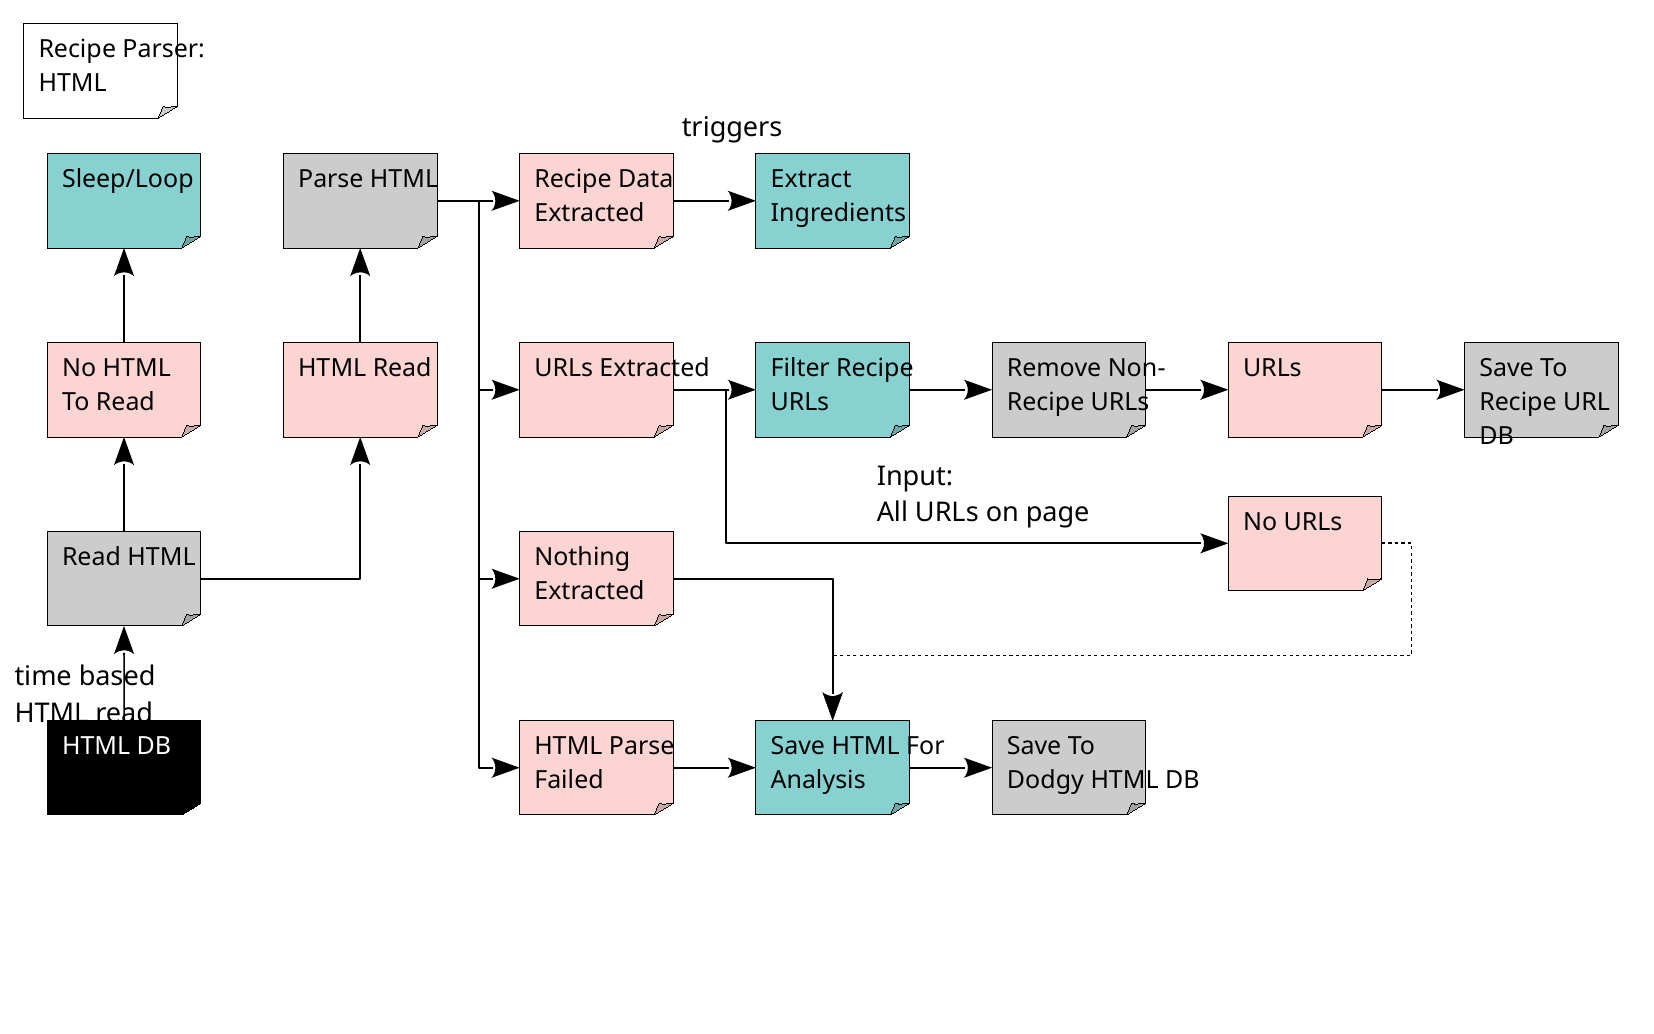

Recipe Parser:
HTML
triggers
Sleep/Loop
Parse HTML
Recipe Data
Extracted
Extract
Ingredients
No HTML
To Read
HTML Read
URLs Extracted
Filter Recipe
URLs
Remove Non-
Recipe URLs
URLs
Save To
Recipe URL
DB
Input:
All URLs on page
No URLs
Read HTML
Nothing
Extracted
time based
HTML read
HTML DB
HTML Parse
Failed
Save HTML For
Analysis
Save To
Dodgy HTML DB